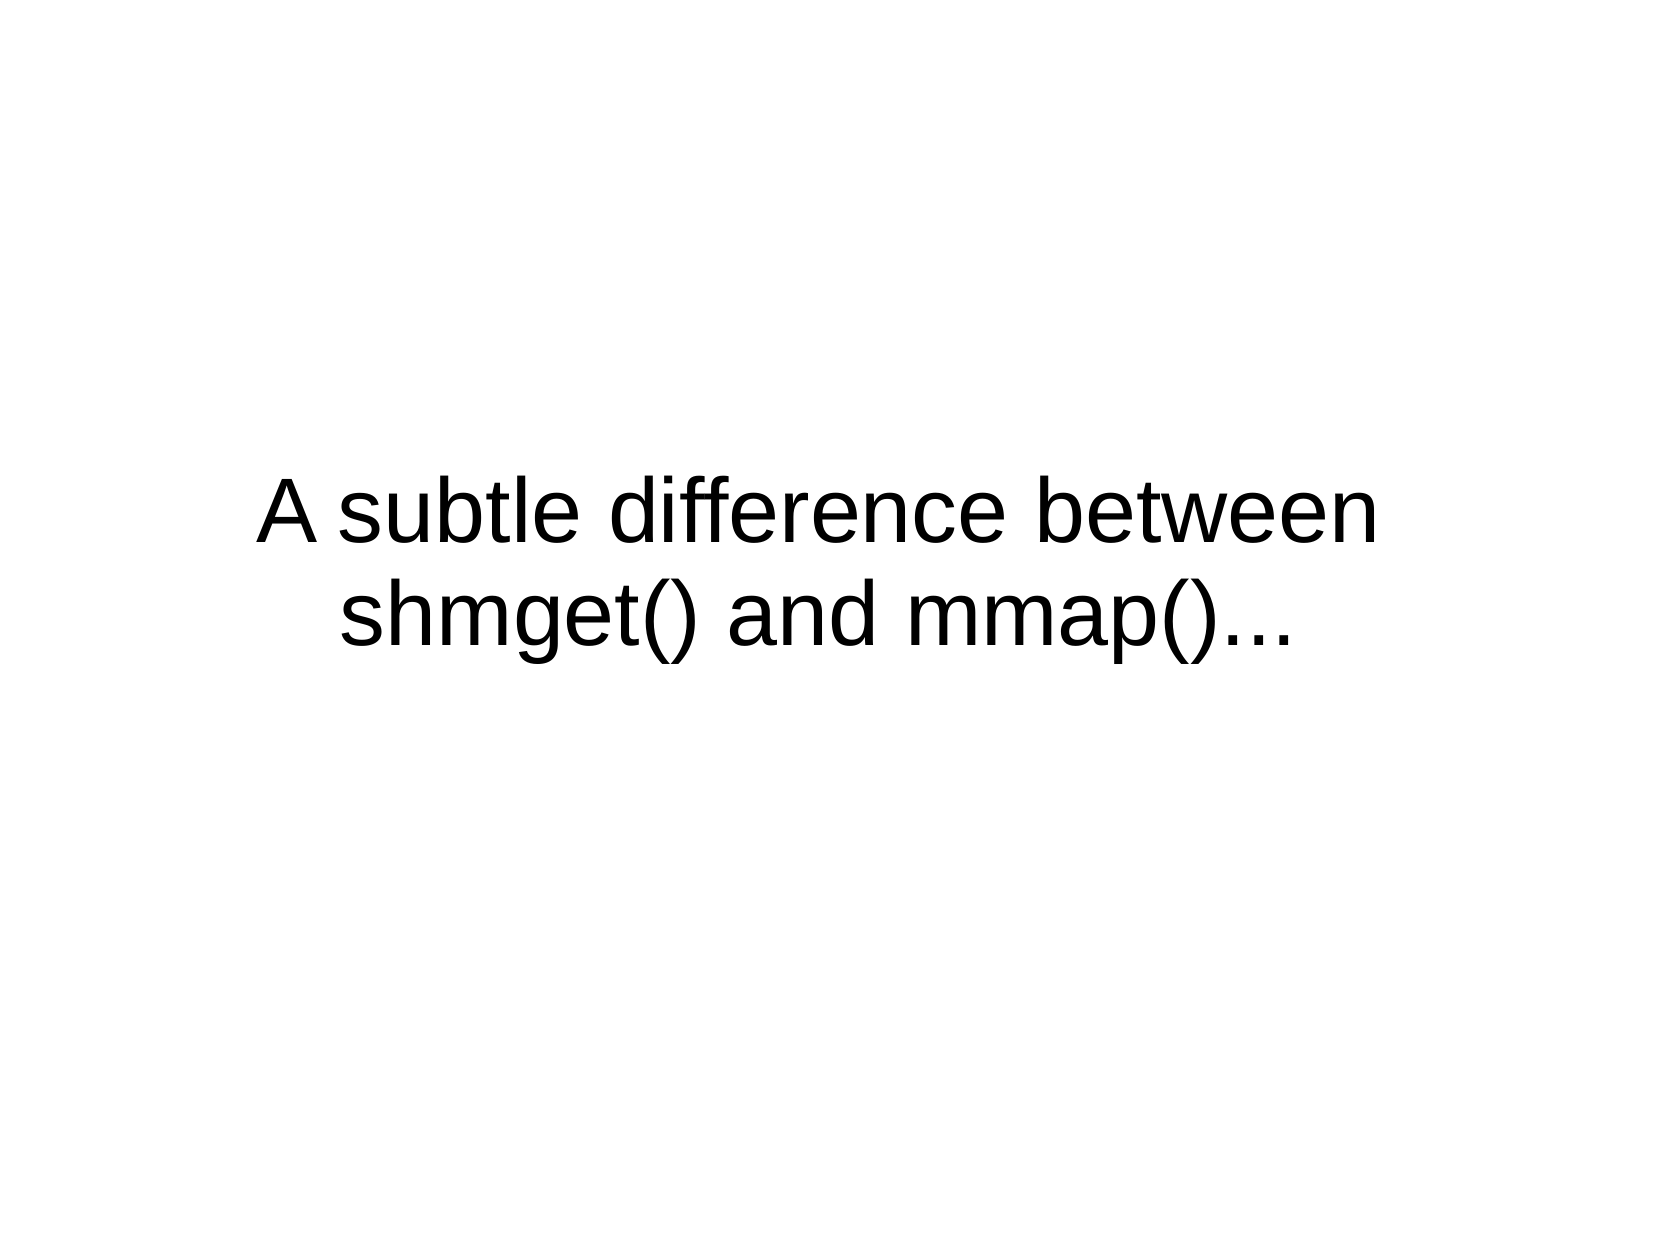

# A subtle difference between shmget() and mmap()...